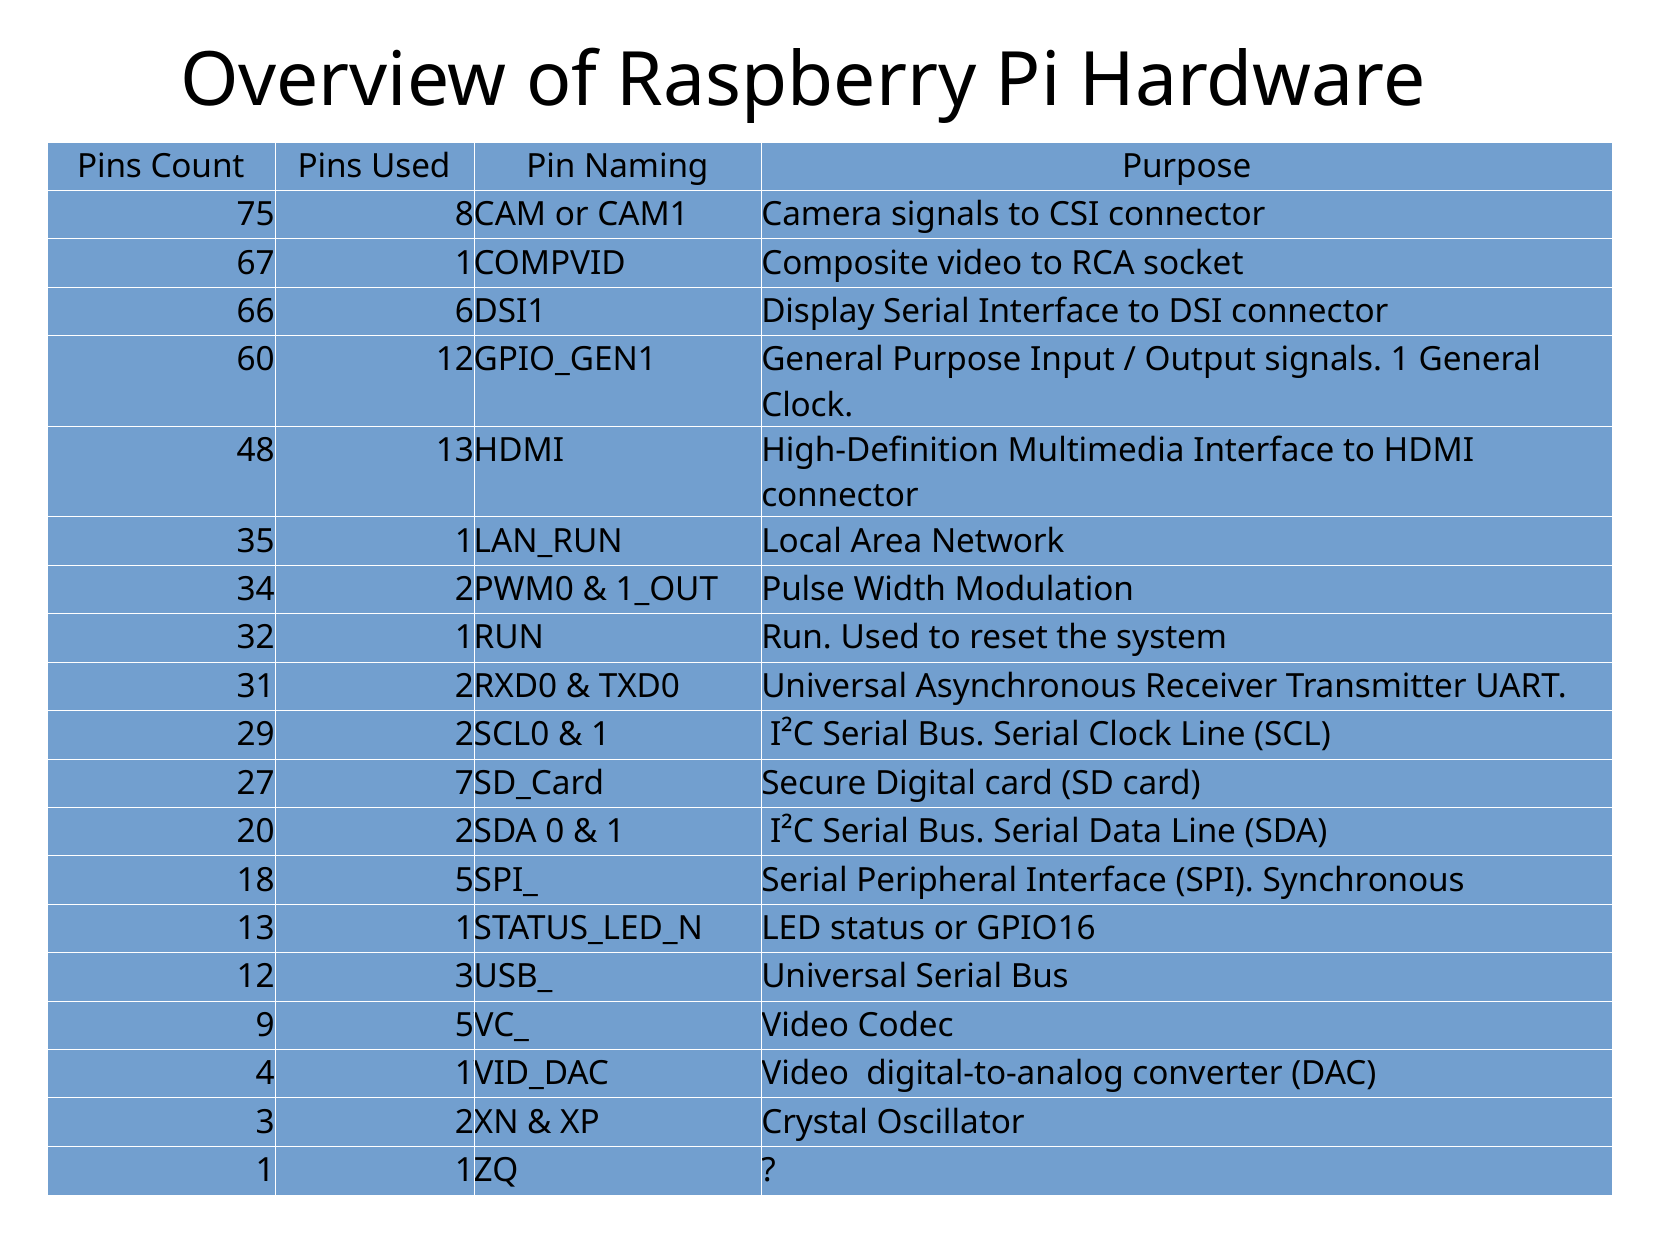

# Overview of Raspberry Pi Hardware
| Pins Count | Pins Used | Pin Naming | Purpose |
| --- | --- | --- | --- |
| 75 | 8 | CAM or CAM1 | Camera signals to CSI connector |
| 67 | 1 | COMPVID | Composite video to RCA socket |
| 66 | 6 | DSI1 | Display Serial Interface to DSI connector |
| 60 | 12 | GPIO\_GEN1 | General Purpose Input / Output signals. 1 General Clock. |
| 48 | 13 | HDMI | High-Definition Multimedia Interface to HDMI connector |
| 35 | 1 | LAN\_RUN | Local Area Network |
| 34 | 2 | PWM0 & 1\_OUT | Pulse Width Modulation |
| 32 | 1 | RUN | Run. Used to reset the system |
| 31 | 2 | RXD0 & TXD0 | Universal Asynchronous Receiver Transmitter UART. |
| 29 | 2 | SCL0 & 1 | I²C Serial Bus. Serial Clock Line (SCL) |
| 27 | 7 | SD\_Card | Secure Digital card (SD card) |
| 20 | 2 | SDA 0 & 1 | I²C Serial Bus. Serial Data Line (SDA) |
| 18 | 5 | SPI\_ | Serial Peripheral Interface (SPI). Synchronous |
| 13 | 1 | STATUS\_LED\_N | LED status or GPIO16 |
| 12 | 3 | USB\_ | Universal Serial Bus |
| 9 | 5 | VC\_ | Video Codec |
| 4 | 1 | VID\_DAC | Video digital-to-analog converter (DAC) |
| 3 | 2 | XN & XP | Crystal Oscillator |
| 1 | 1 | ZQ | ? |